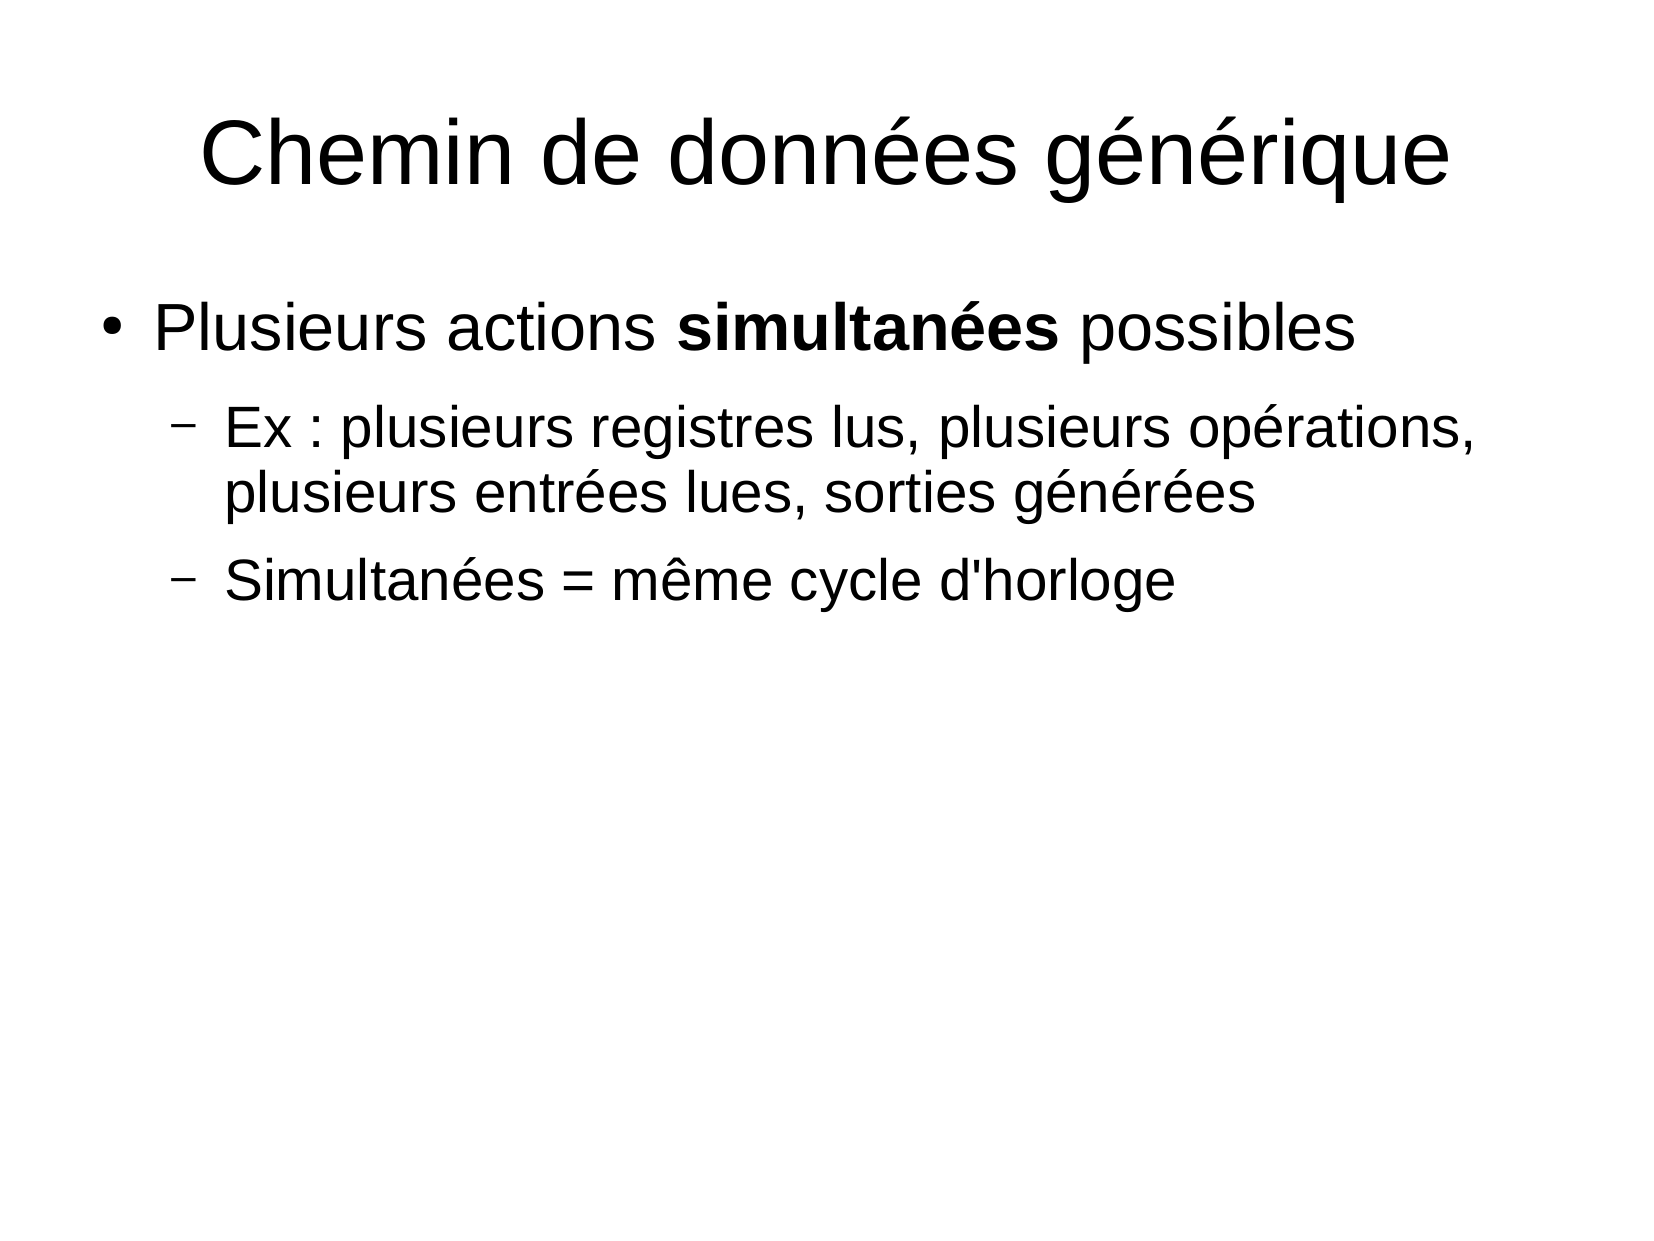

# Chemin de données générique
Plusieurs actions simultanées possibles
Ex : plusieurs registres lus, plusieurs opérations, plusieurs entrées lues, sorties générées
Simultanées = même cycle d'horloge